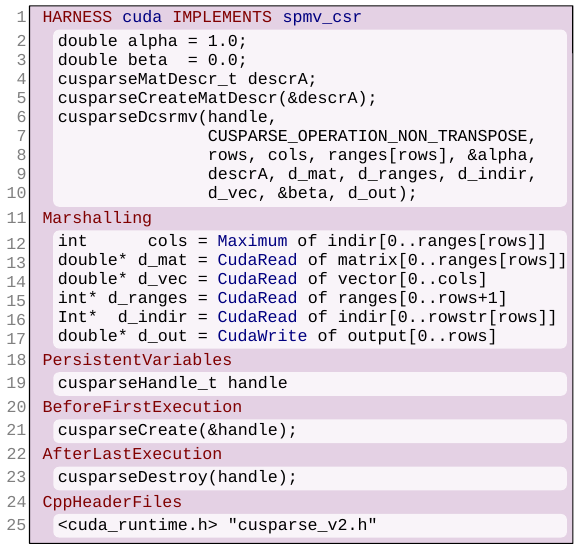

HARNESS cuda IMPLEMENTS spmv_csr
1
double alpha = 1.0;
double beta = 0.0;
cusparseMatDescr_t descrA;
cusparseCreateMatDescr(&descrA);
cusparseDcsrmv(handle,
 CUSPARSE_OPERATION_NON_TRANSPOSE,
 rows, cols, ranges[rows], &alpha,
 descrA, d_mat, d_ranges, d_indir,
 d_vec, &beta, d_out);
2
3
4
5
6
7
8
9
10
11
 Marshalling
12
13
14
15
16
17
int cols = Maximum of indir[0..ranges[rows]]
double* d_mat = CudaRead of matrix[0..ranges[rows]]
double* d_vec = CudaRead of vector[0..cols]
int* d_ranges = CudaRead of ranges[0..rows+1]
Int* d_indir = CudaRead of indir[0..rowstr[rows]]
double* d_out = CudaWrite of output[0..rows]
18
 PersistentVariables
19
cusparseHandle_t handle
20
 BeforeFirstExecution
21
cusparseCreate(&handle);
22
 AfterLastExecution
23
cusparseDestroy(handle);
24
 CppHeaderFiles
25
<cuda_runtime.h> "cusparse_v2.h"